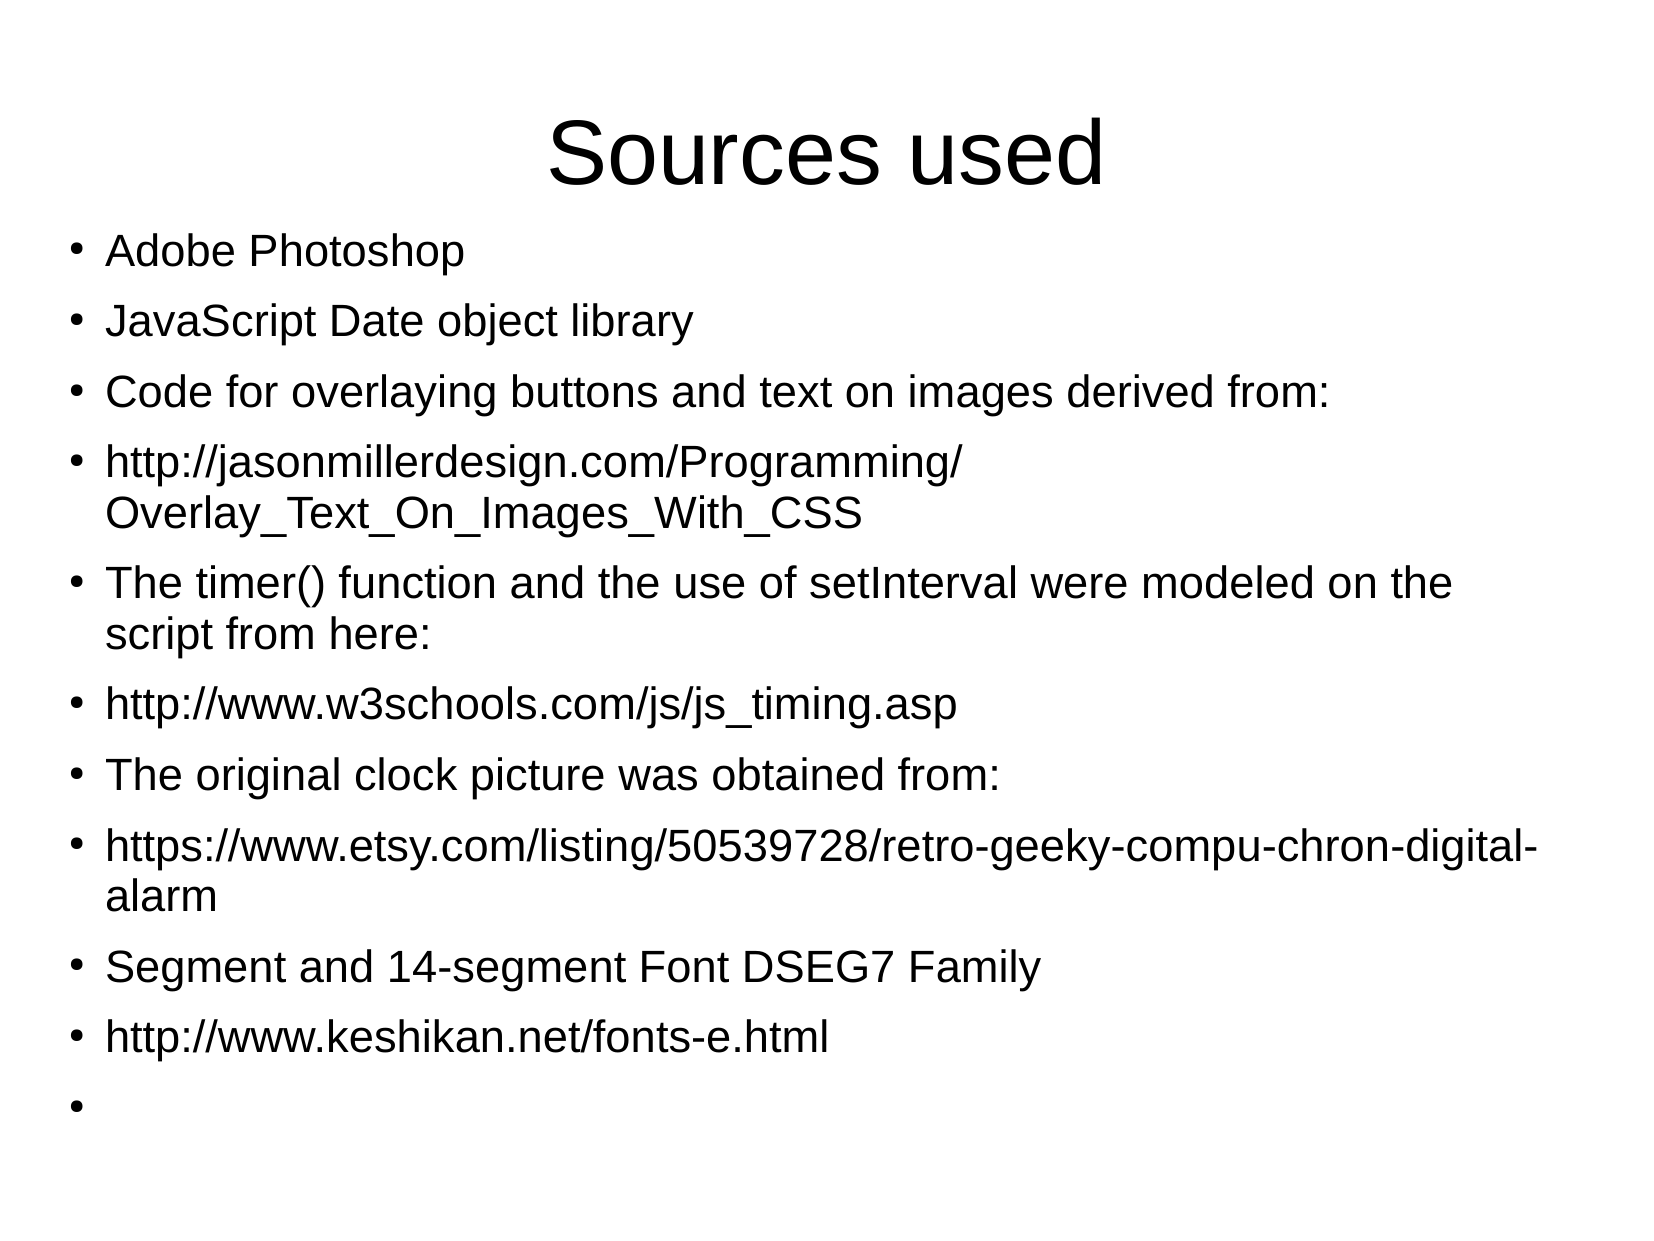

# Sources used
Adobe Photoshop
JavaScript Date object library
Code for overlaying buttons and text on images derived from:
http://jasonmillerdesign.com/Programming/Overlay_Text_On_Images_With_CSS
The timer() function and the use of setInterval were modeled on the script from here:
http://www.w3schools.com/js/js_timing.asp
The original clock picture was obtained from:
https://www.etsy.com/listing/50539728/retro-geeky-compu-chron-digital-alarm
Segment and 14-segment Font DSEG7 Family
http://www.keshikan.net/fonts-e.html